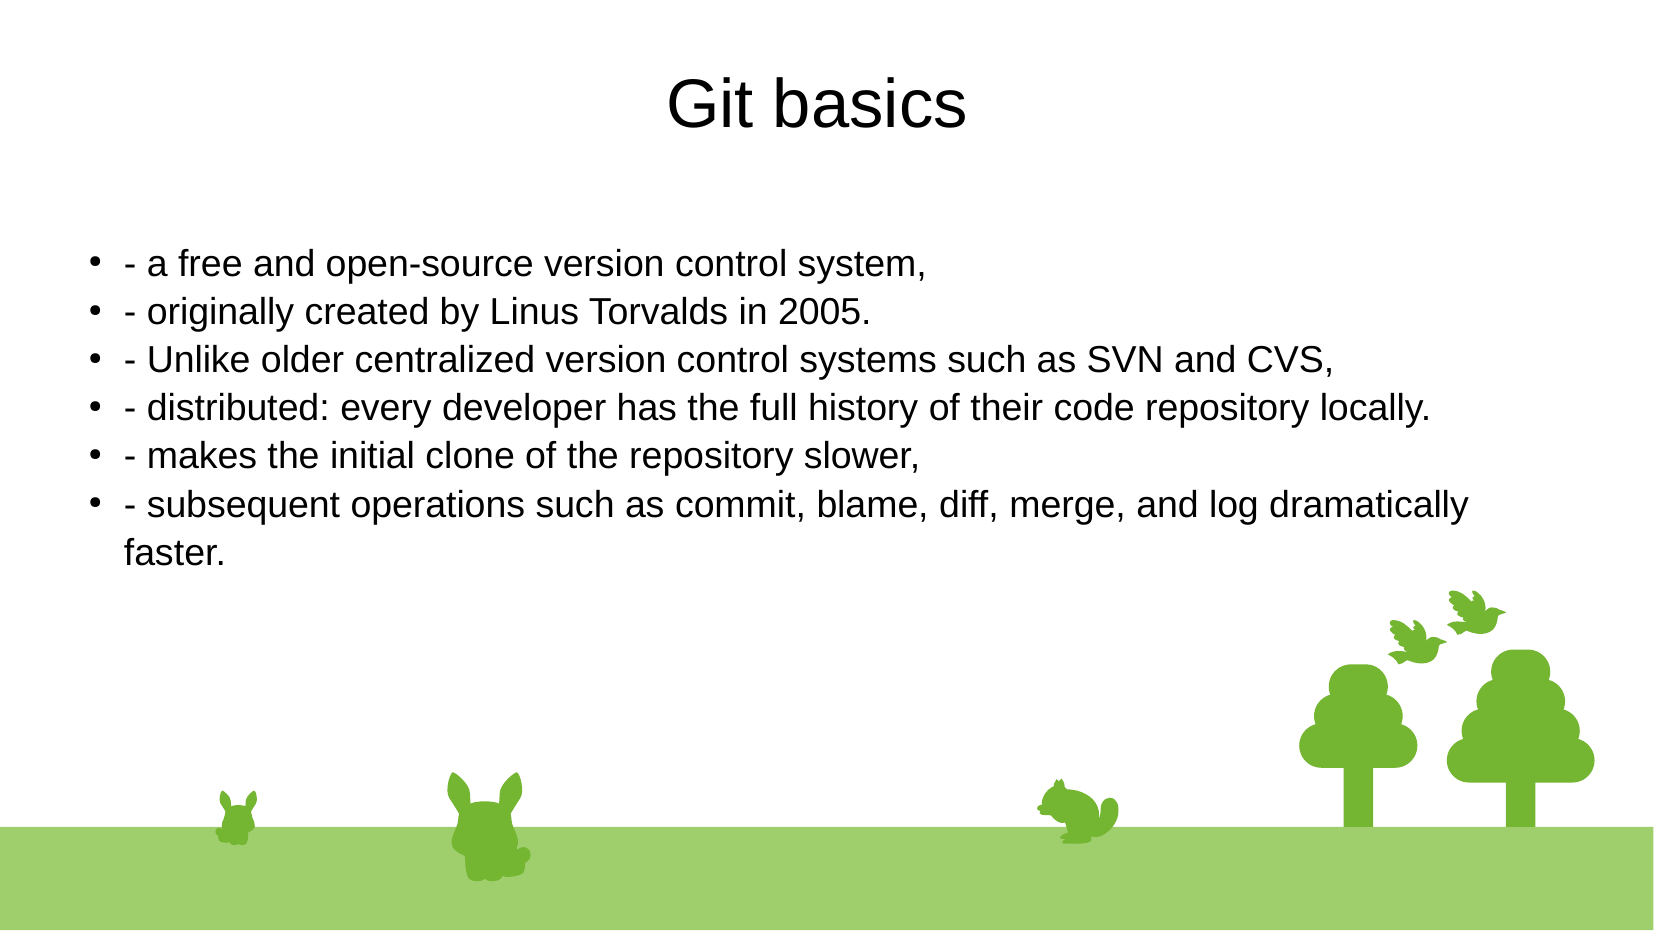

Git basics
# - a free and open-source version control system,
- originally created by Linus Torvalds in 2005.
- Unlike older centralized version control systems such as SVN and CVS,
- distributed: every developer has the full history of their code repository locally.
- makes the initial clone of the repository slower,
- subsequent operations such as commit, blame, diff, merge, and log dramatically faster.